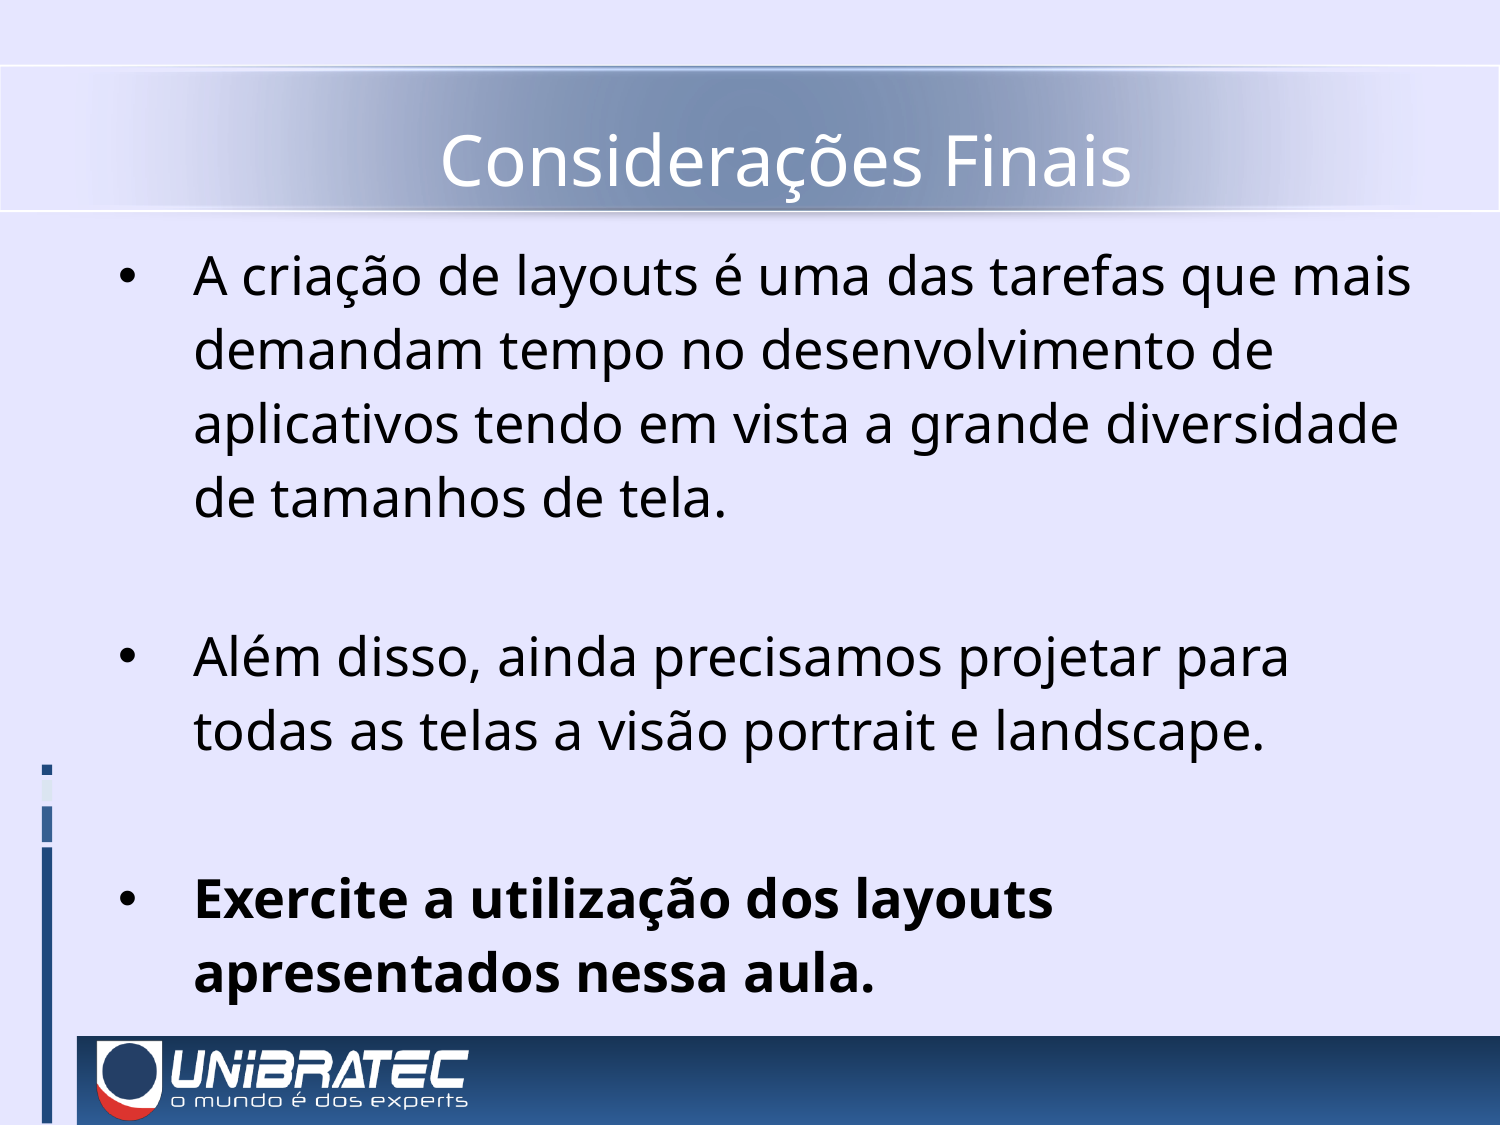

# Considerações Finais
A criação de layouts é uma das tarefas que mais demandam tempo no desenvolvimento de aplicativos tendo em vista a grande diversidade de tamanhos de tela.
Além disso, ainda precisamos projetar para todas as telas a visão portrait e landscape.
Exercite a utilização dos layouts apresentados nessa aula.